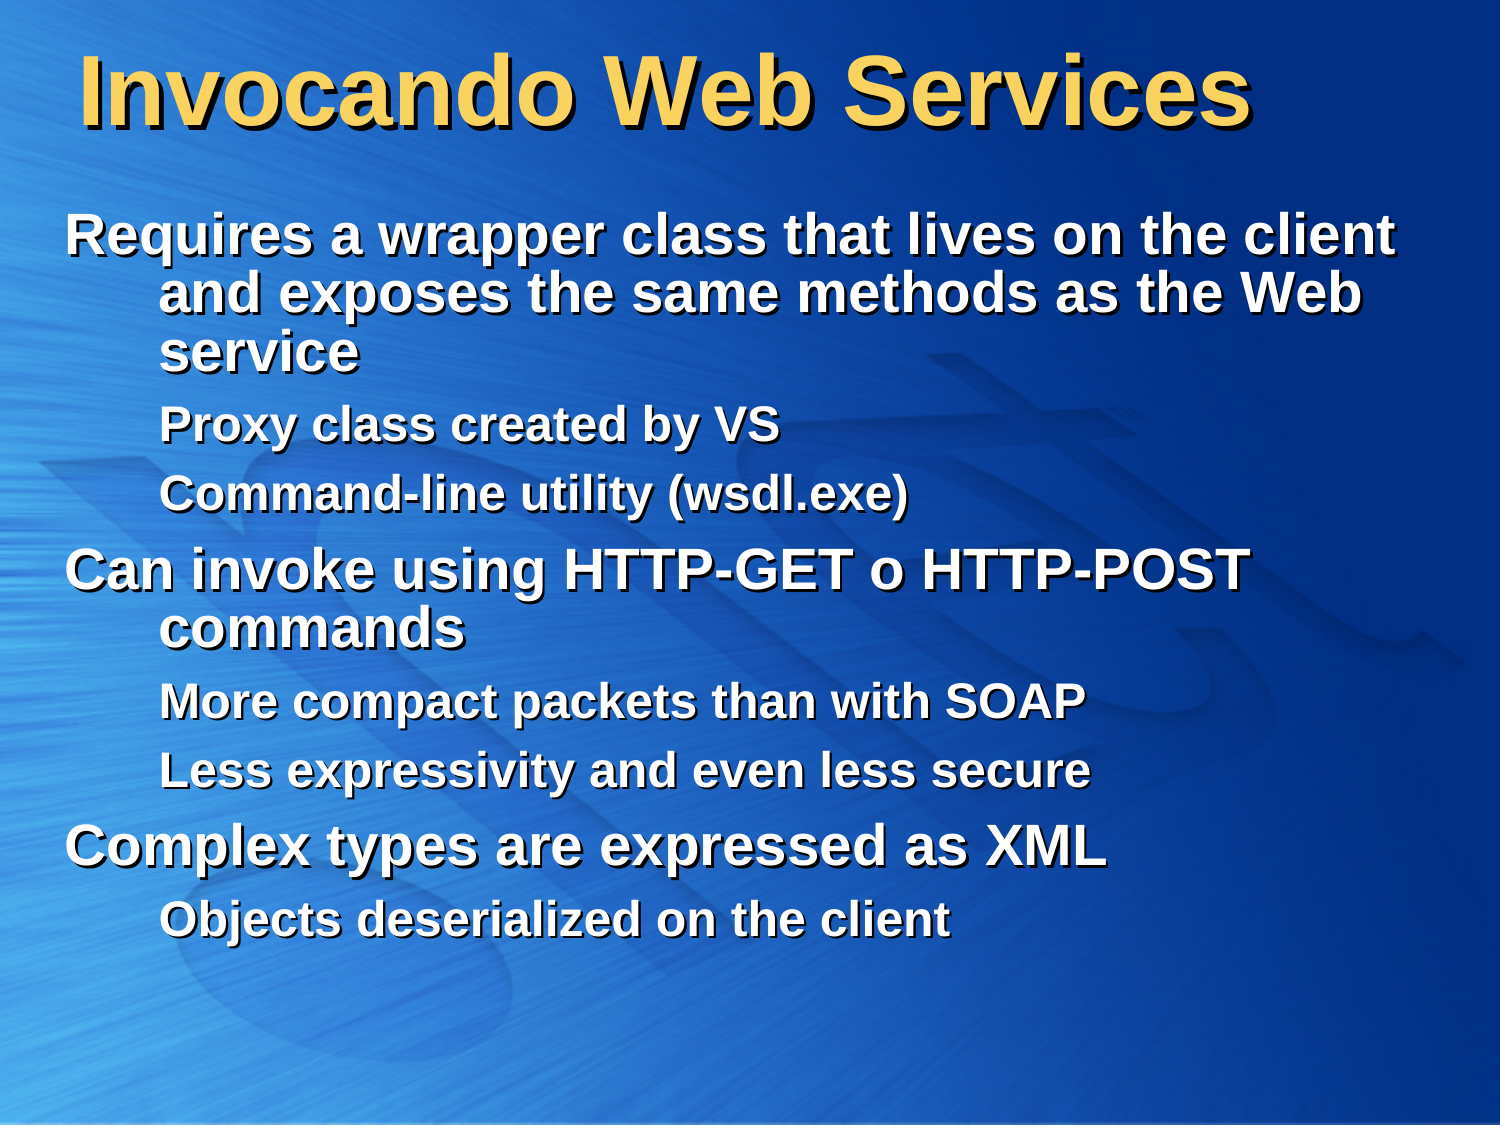

# Invocando Web Services
Requires a wrapper class that lives on the client and exposes the same methods as the Web service
Proxy class created by VS
Command-line utility (wsdl.exe)
Can invoke using HTTP-GET o HTTP-POST commands
More compact packets than with SOAP
Less expressivity and even less secure
Complex types are expressed as XML
Objects deserialized on the client